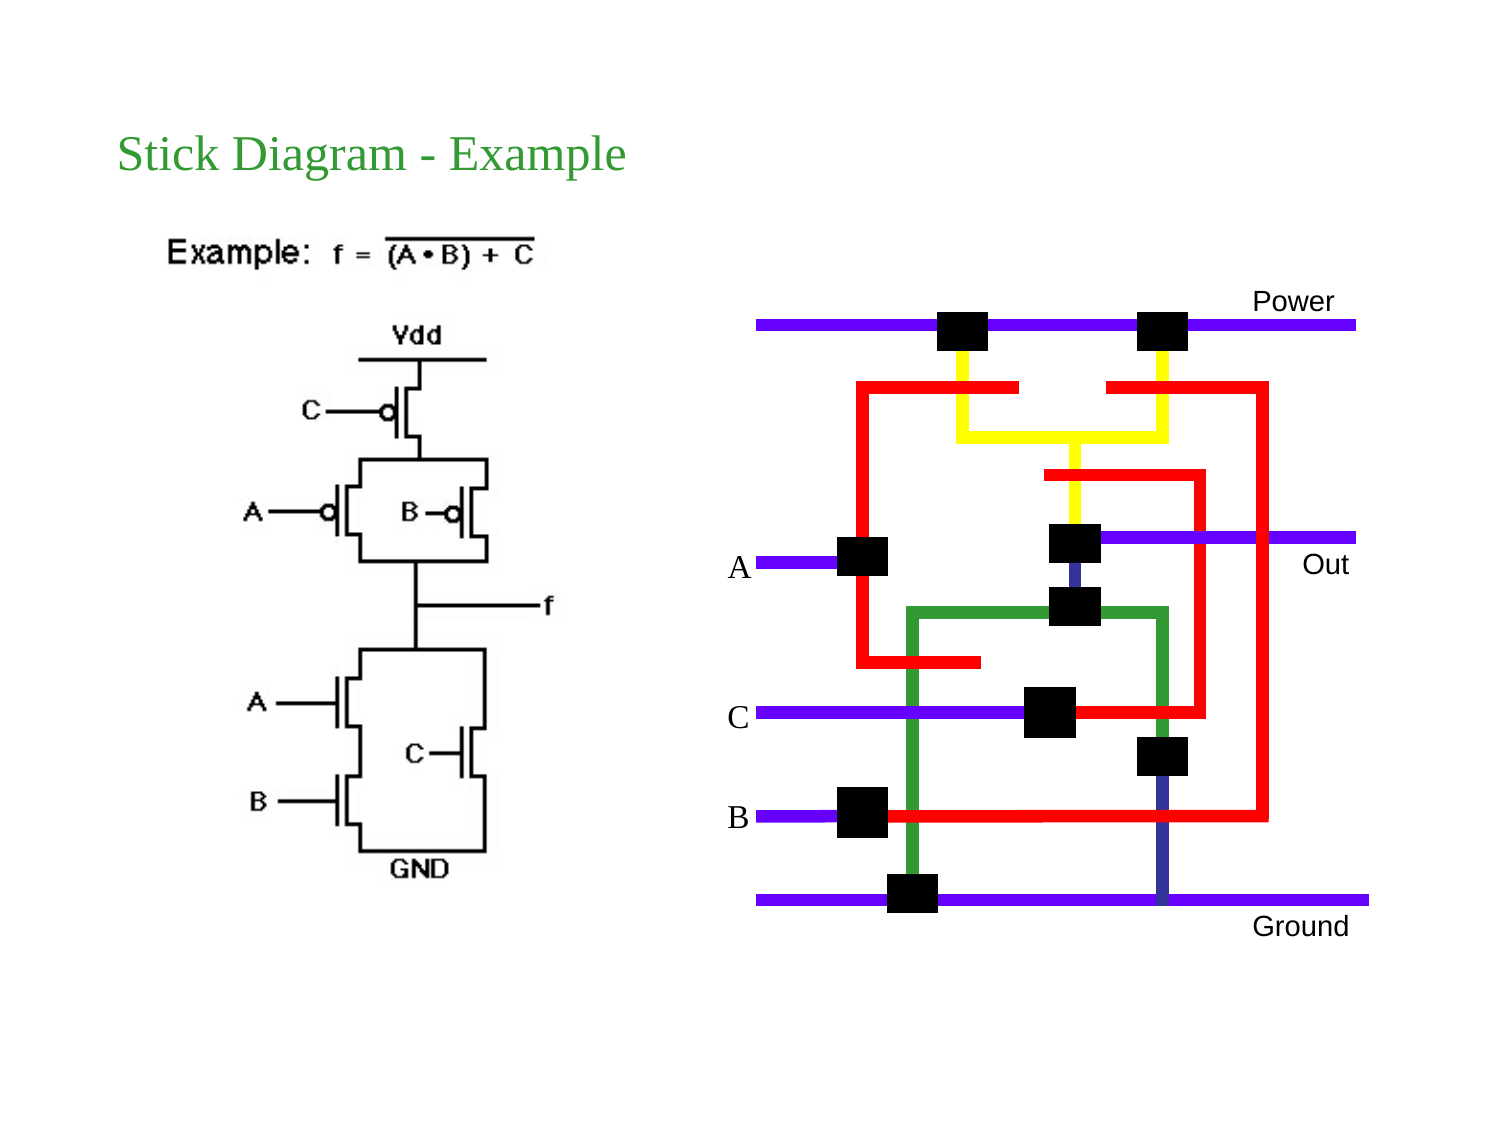

Stick Diagram - Example
Power
B
A
C
Out
Ground